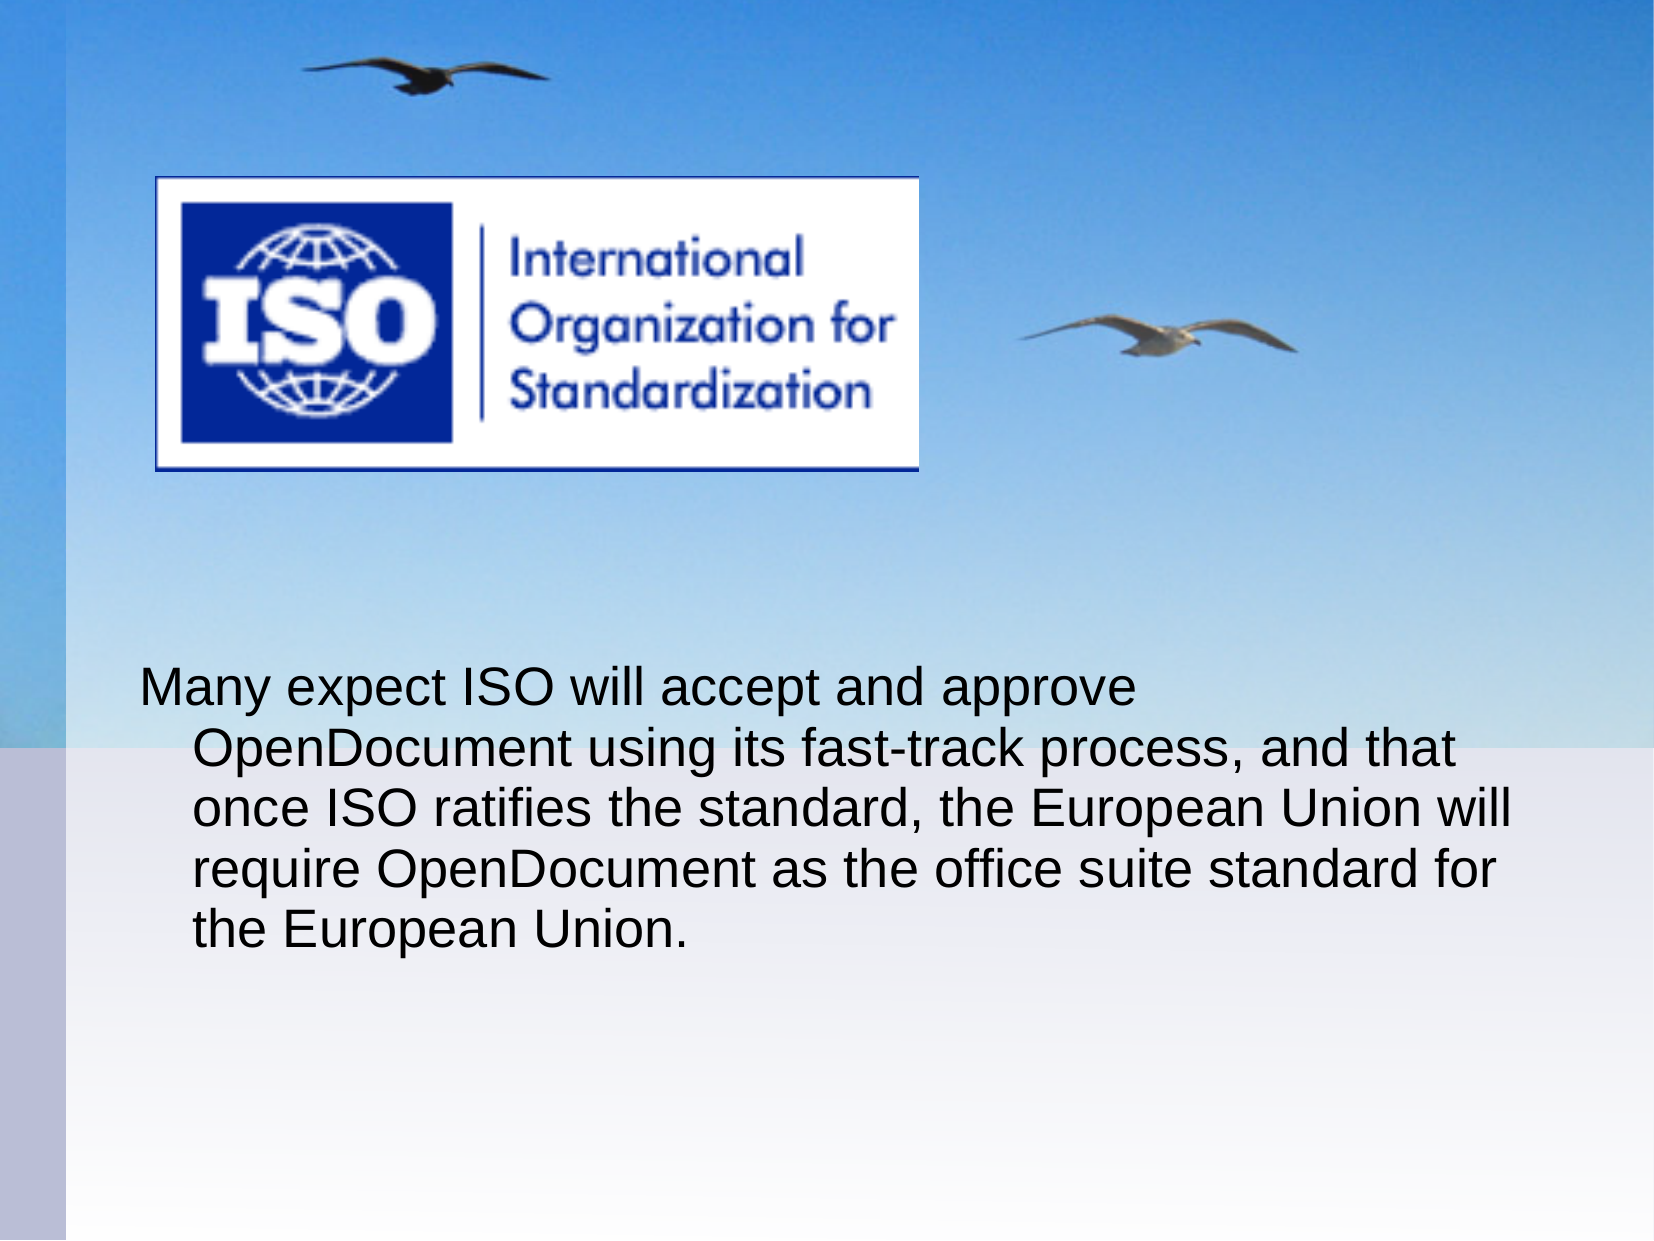

# Many expect ISO will accept and approve OpenDocument using its fast-track process, and that once ISO ratifies the standard, the European Union will require OpenDocument as the office suite standard for the European Union.